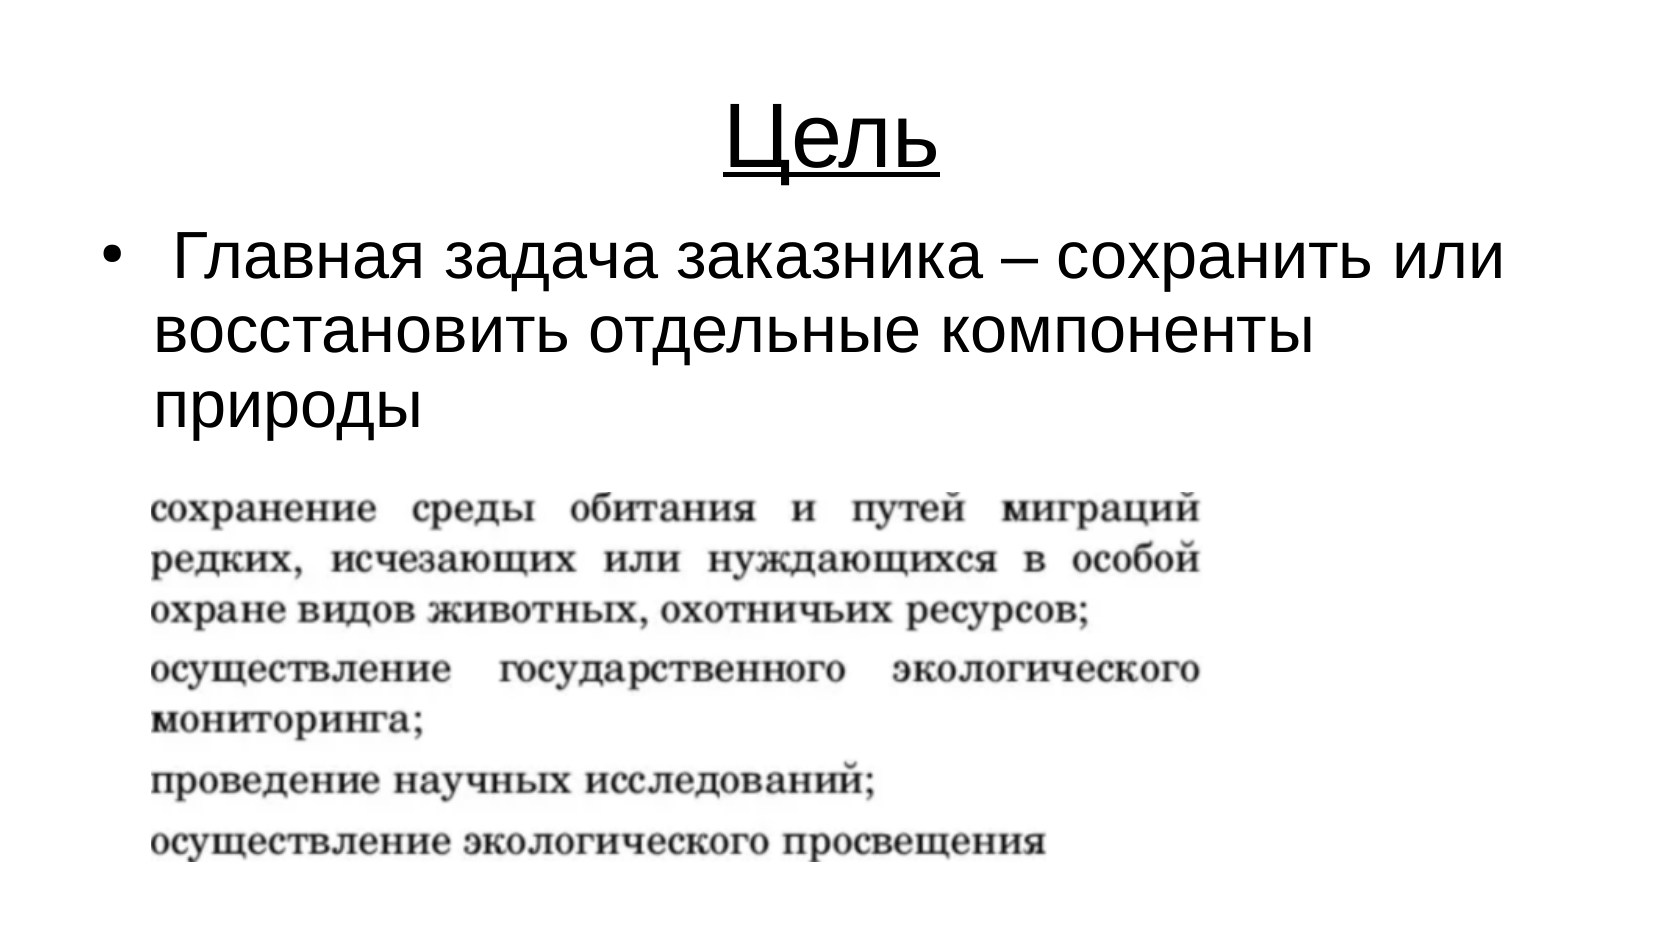

# Цель
 Главная задача заказника – сохранить или восстановить отдельные компоненты природы